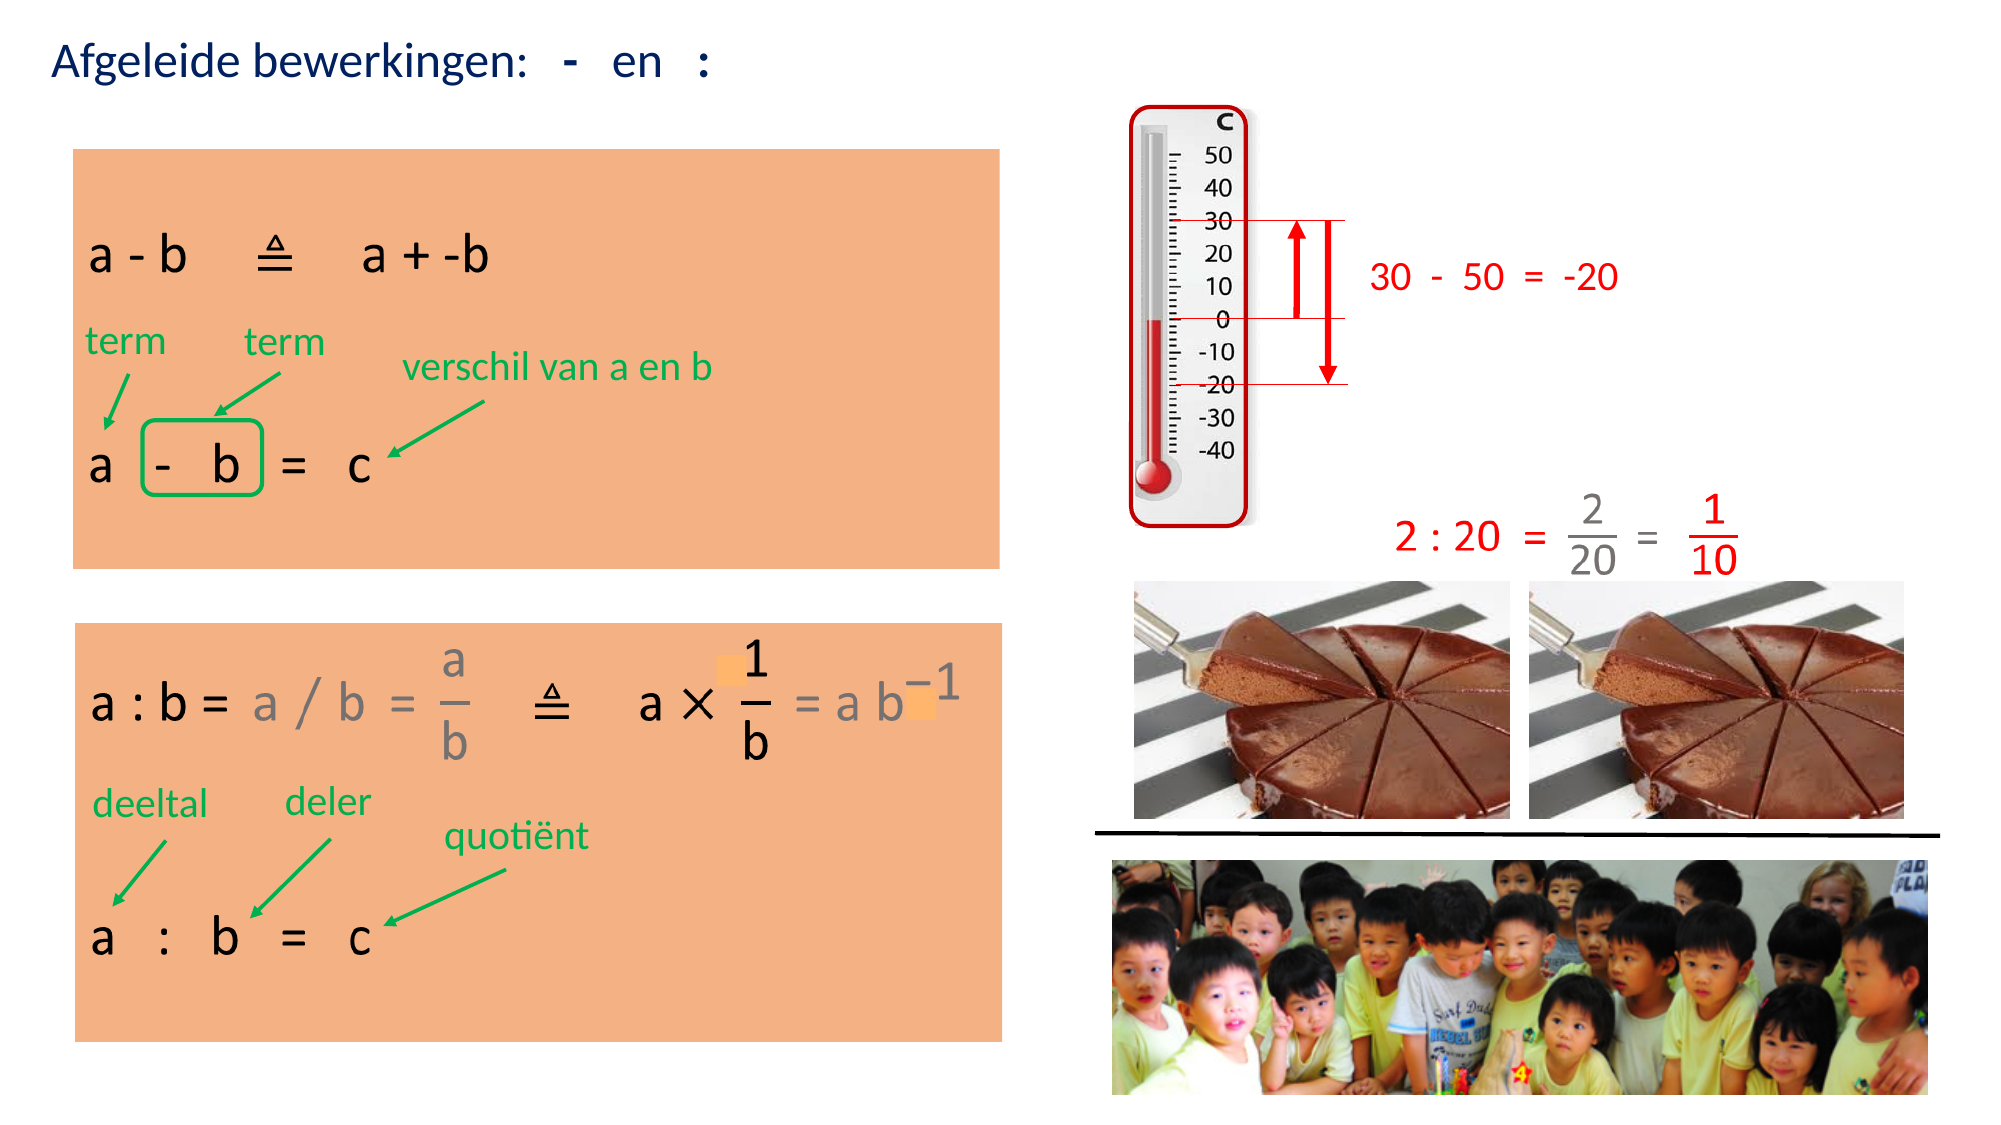

Afgeleide bewerkingen: - en :
30 - 50 = -20
term
term
verschil van a en b
deler
deeltal
quotiënt